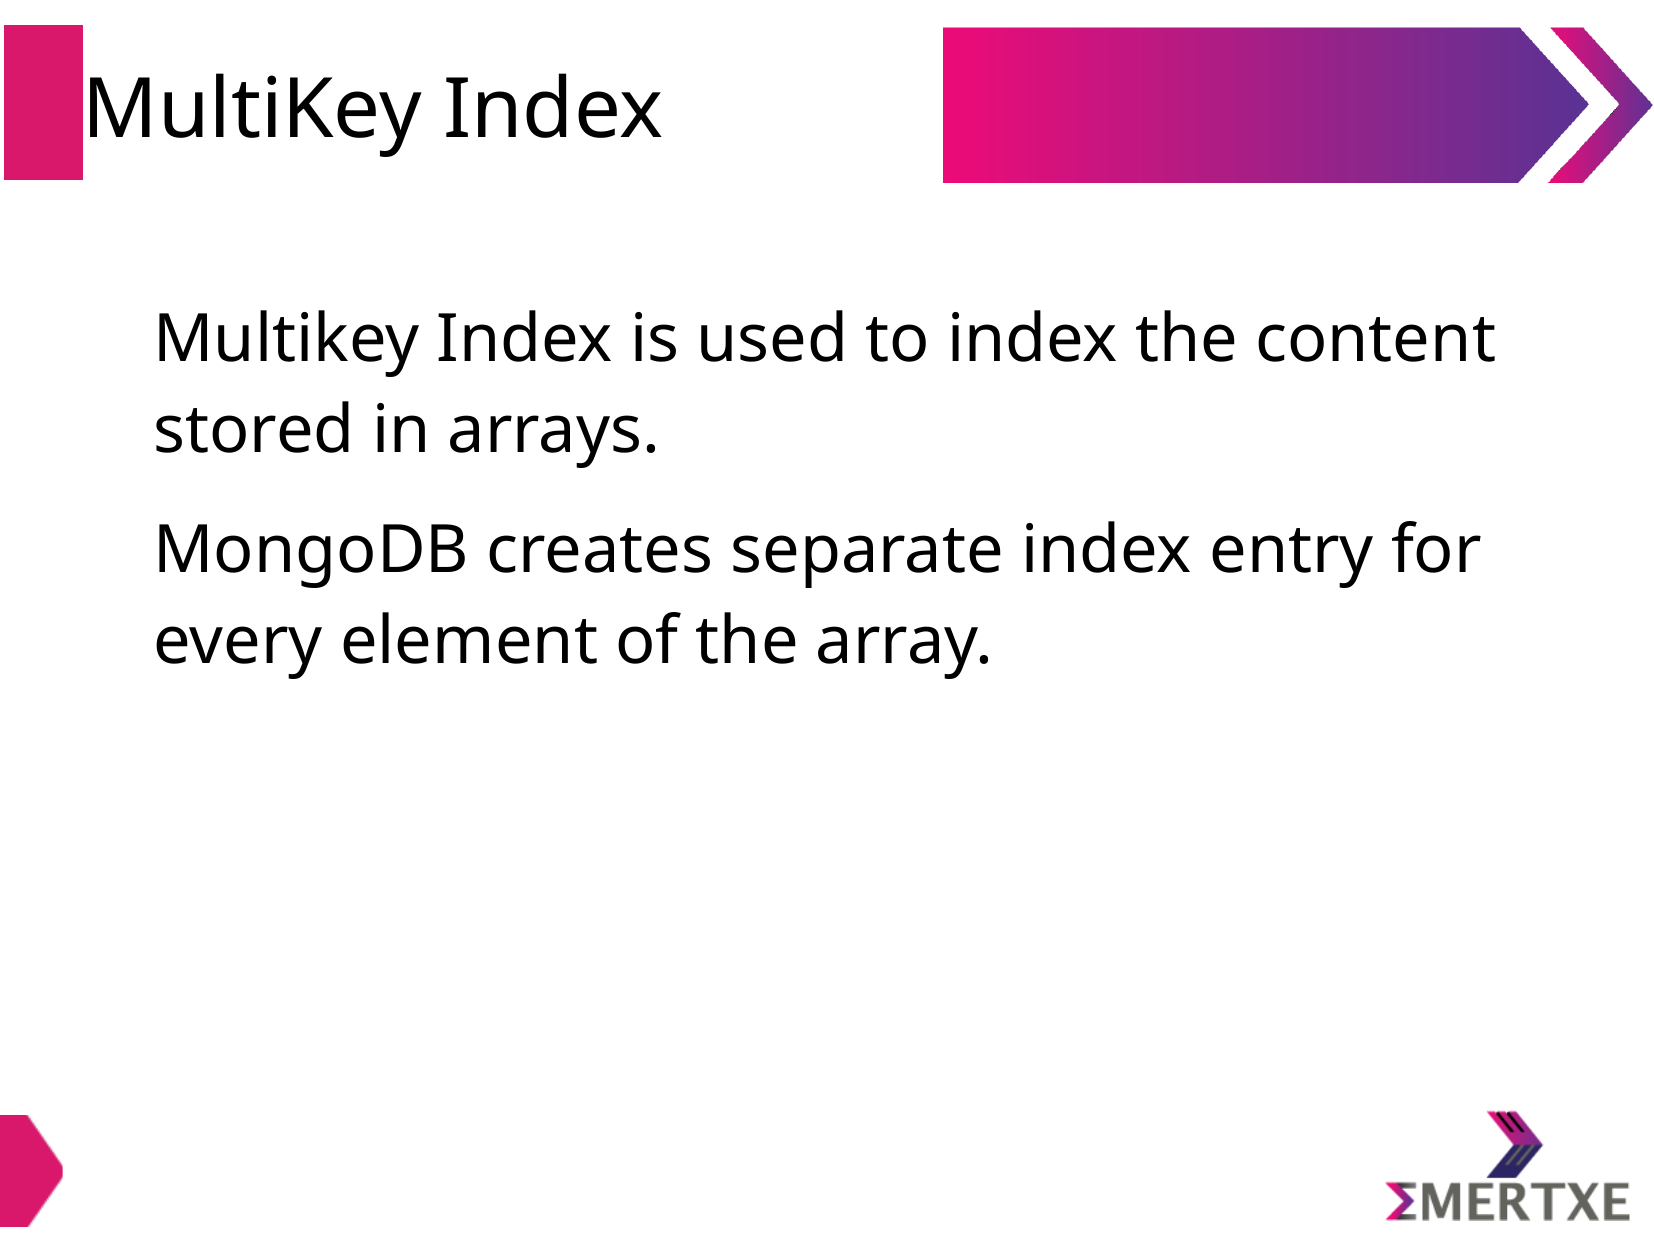

# MultiKey Index
Multikey Index is used to index the content stored in arrays.
MongoDB creates separate index entry for every element of the array.